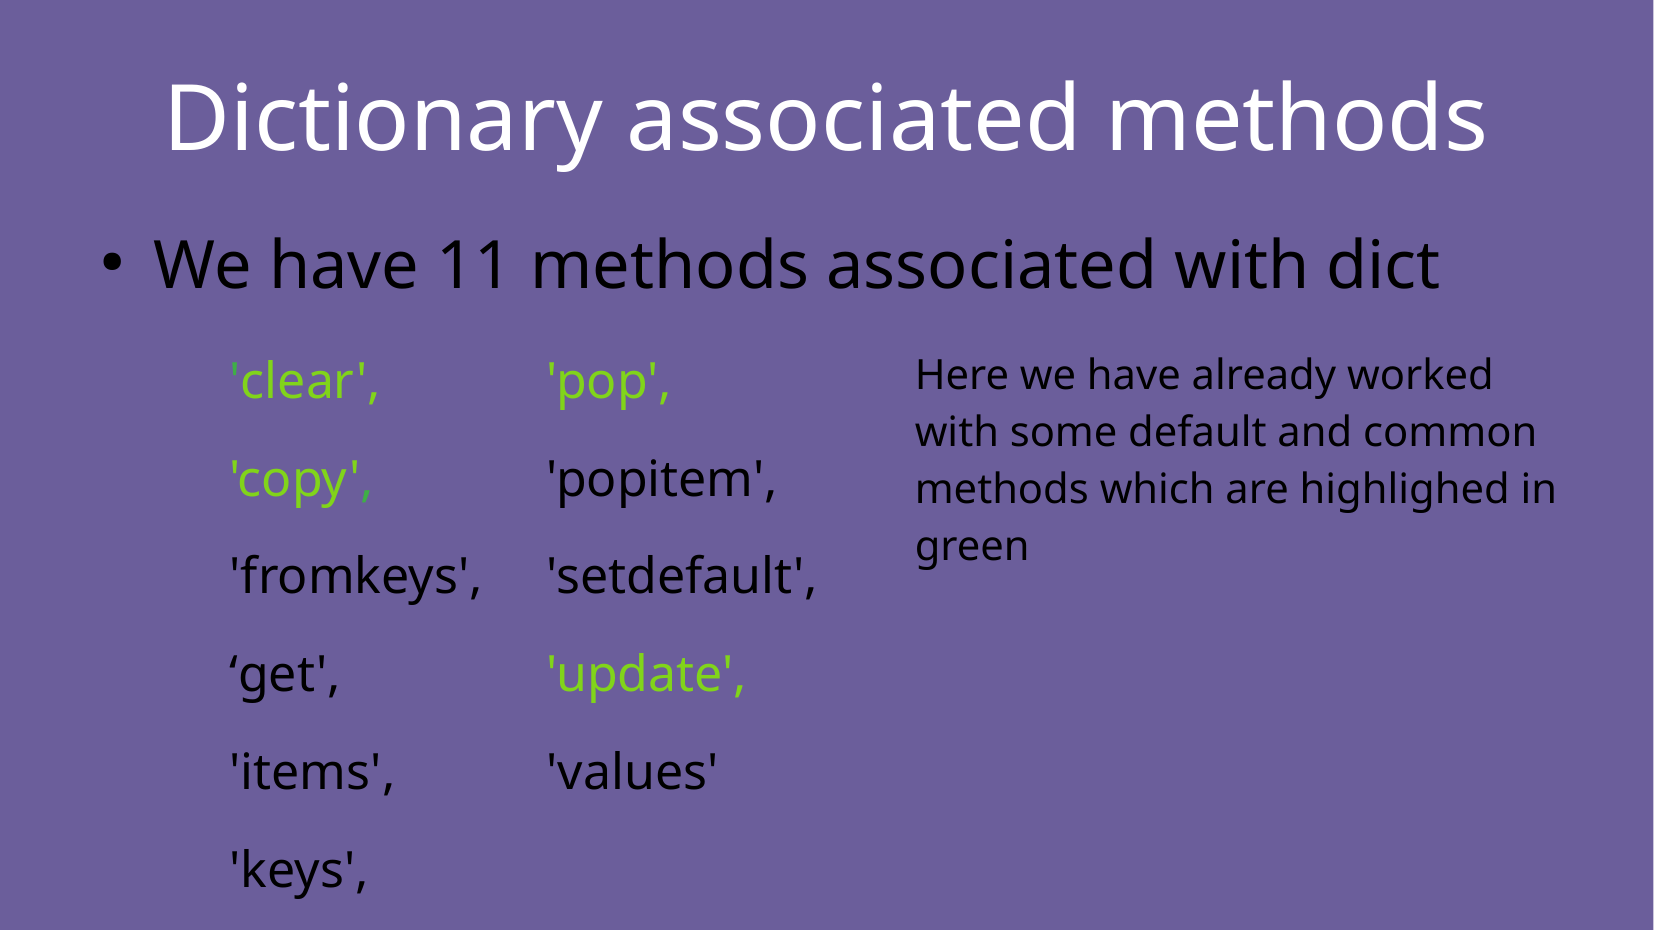

# Dictionary associated methods
We have 11 methods associated with dict
'clear',
'copy',
'fromkeys',
‘get',
'items',
'keys',
'pop',
'popitem',
'setdefault',
'update',
'values'
Here we have already worked with some default and common methods which are highlighed in green